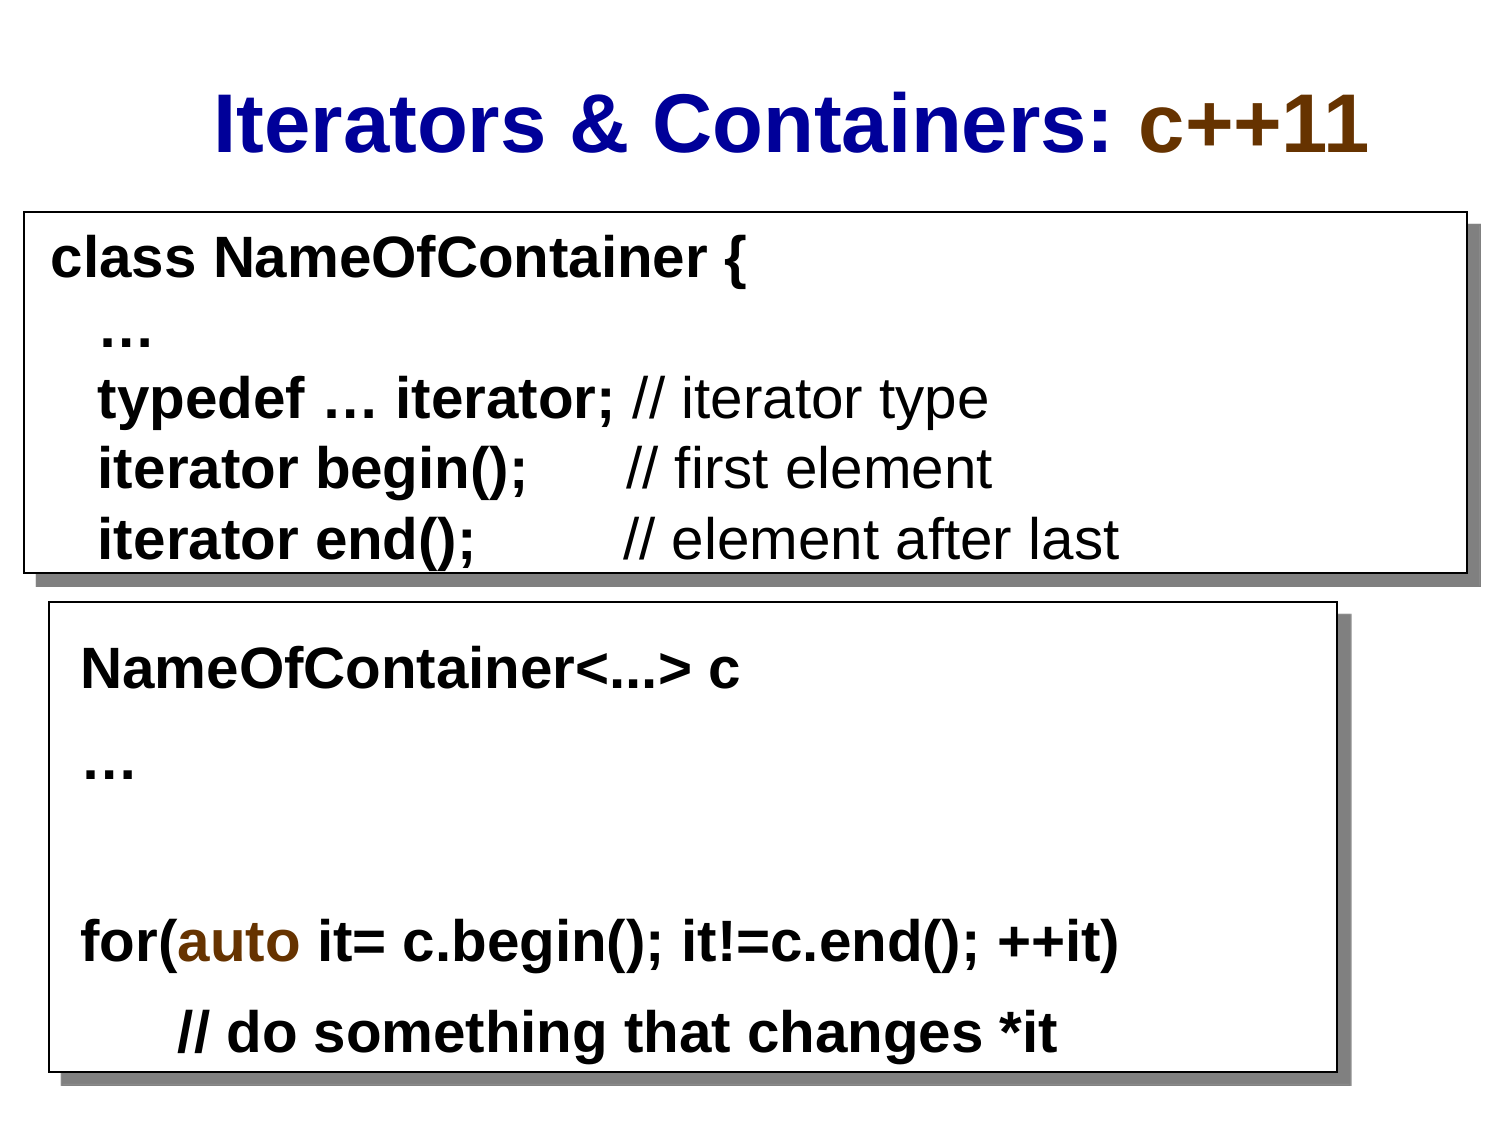

# Iterators & Containers: c++11
class NameOfContainer {
	…
	typedef … iterator; // iterator type
	iterator begin(); // first element
	iterator end(); // element after last
 NameOfContainer<...> c
 …
 for(auto it= c.begin(); it!=c.end(); ++it)
 // do something that changes *it